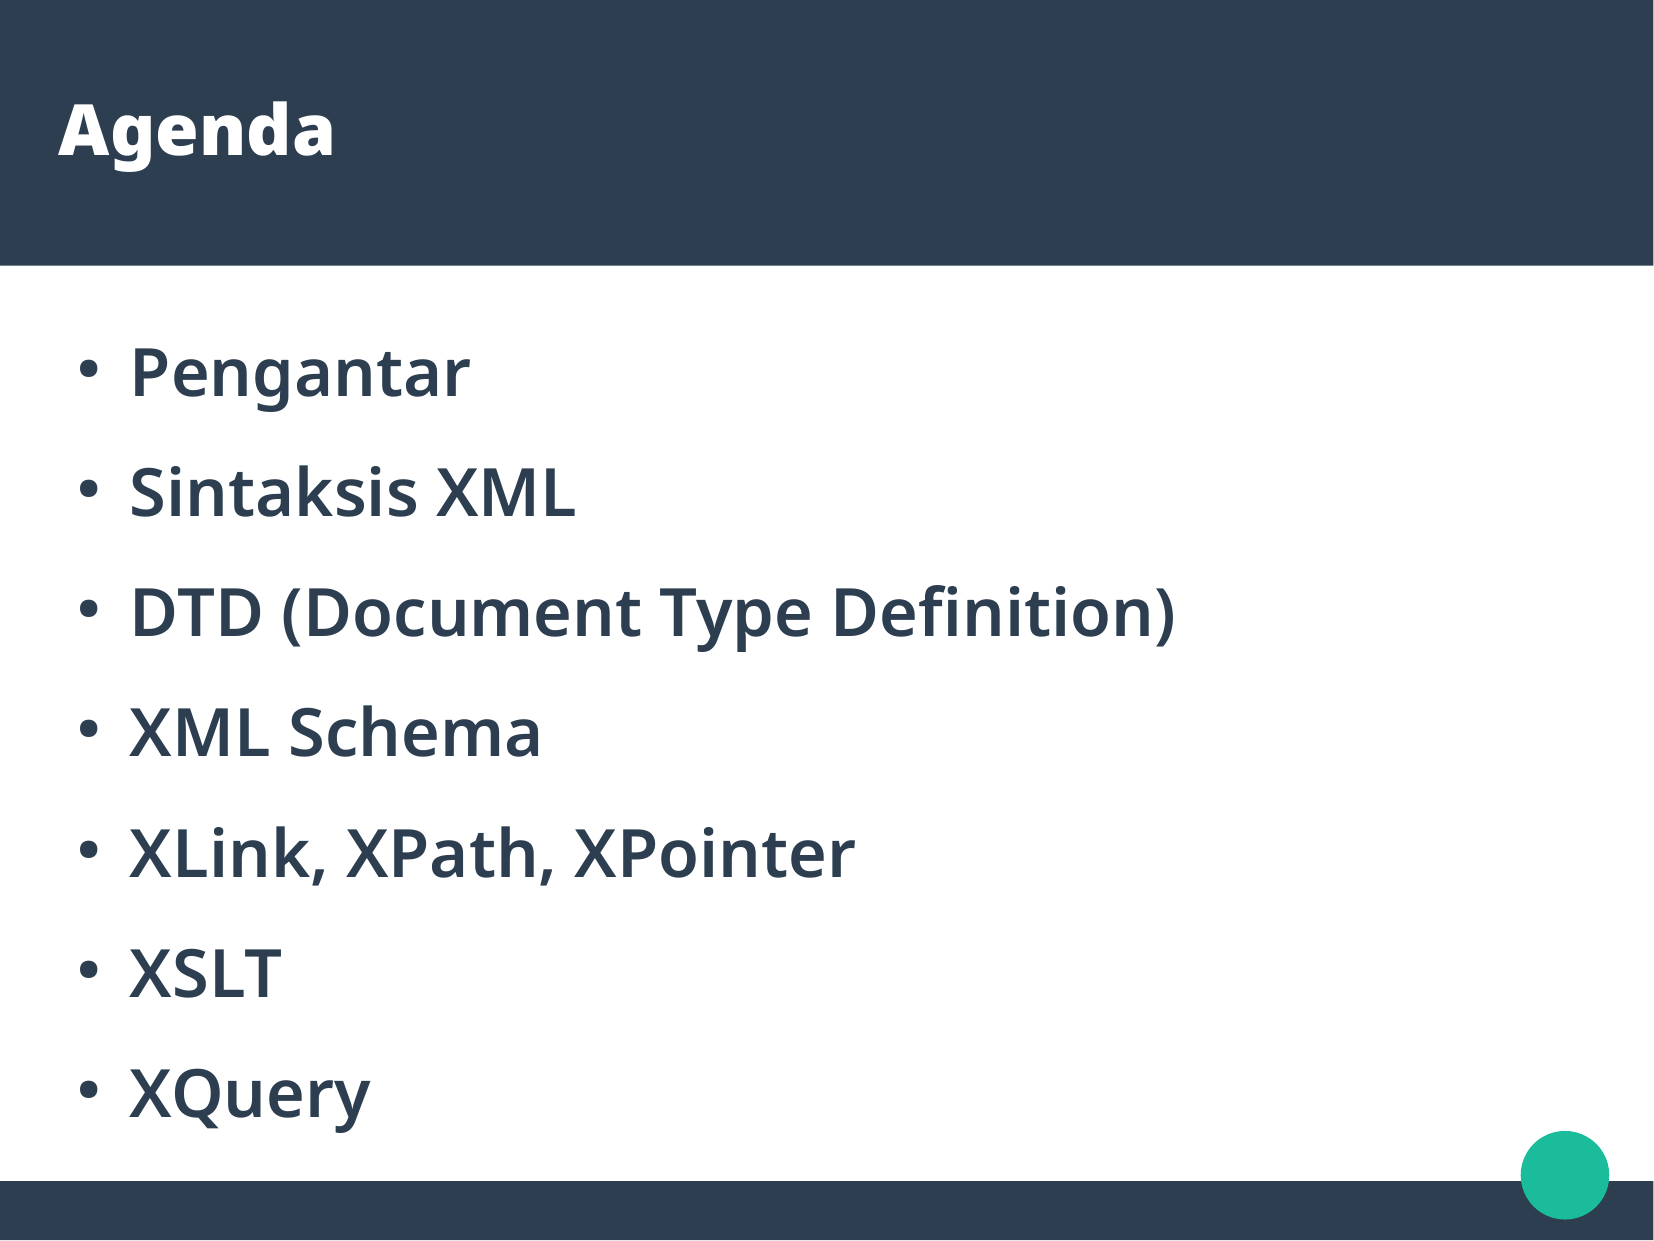

# Agenda
Pengantar
Sintaksis XML
DTD (Document Type Definition)
XML Schema
XLink, XPath, XPointer
XSLT
XQuery